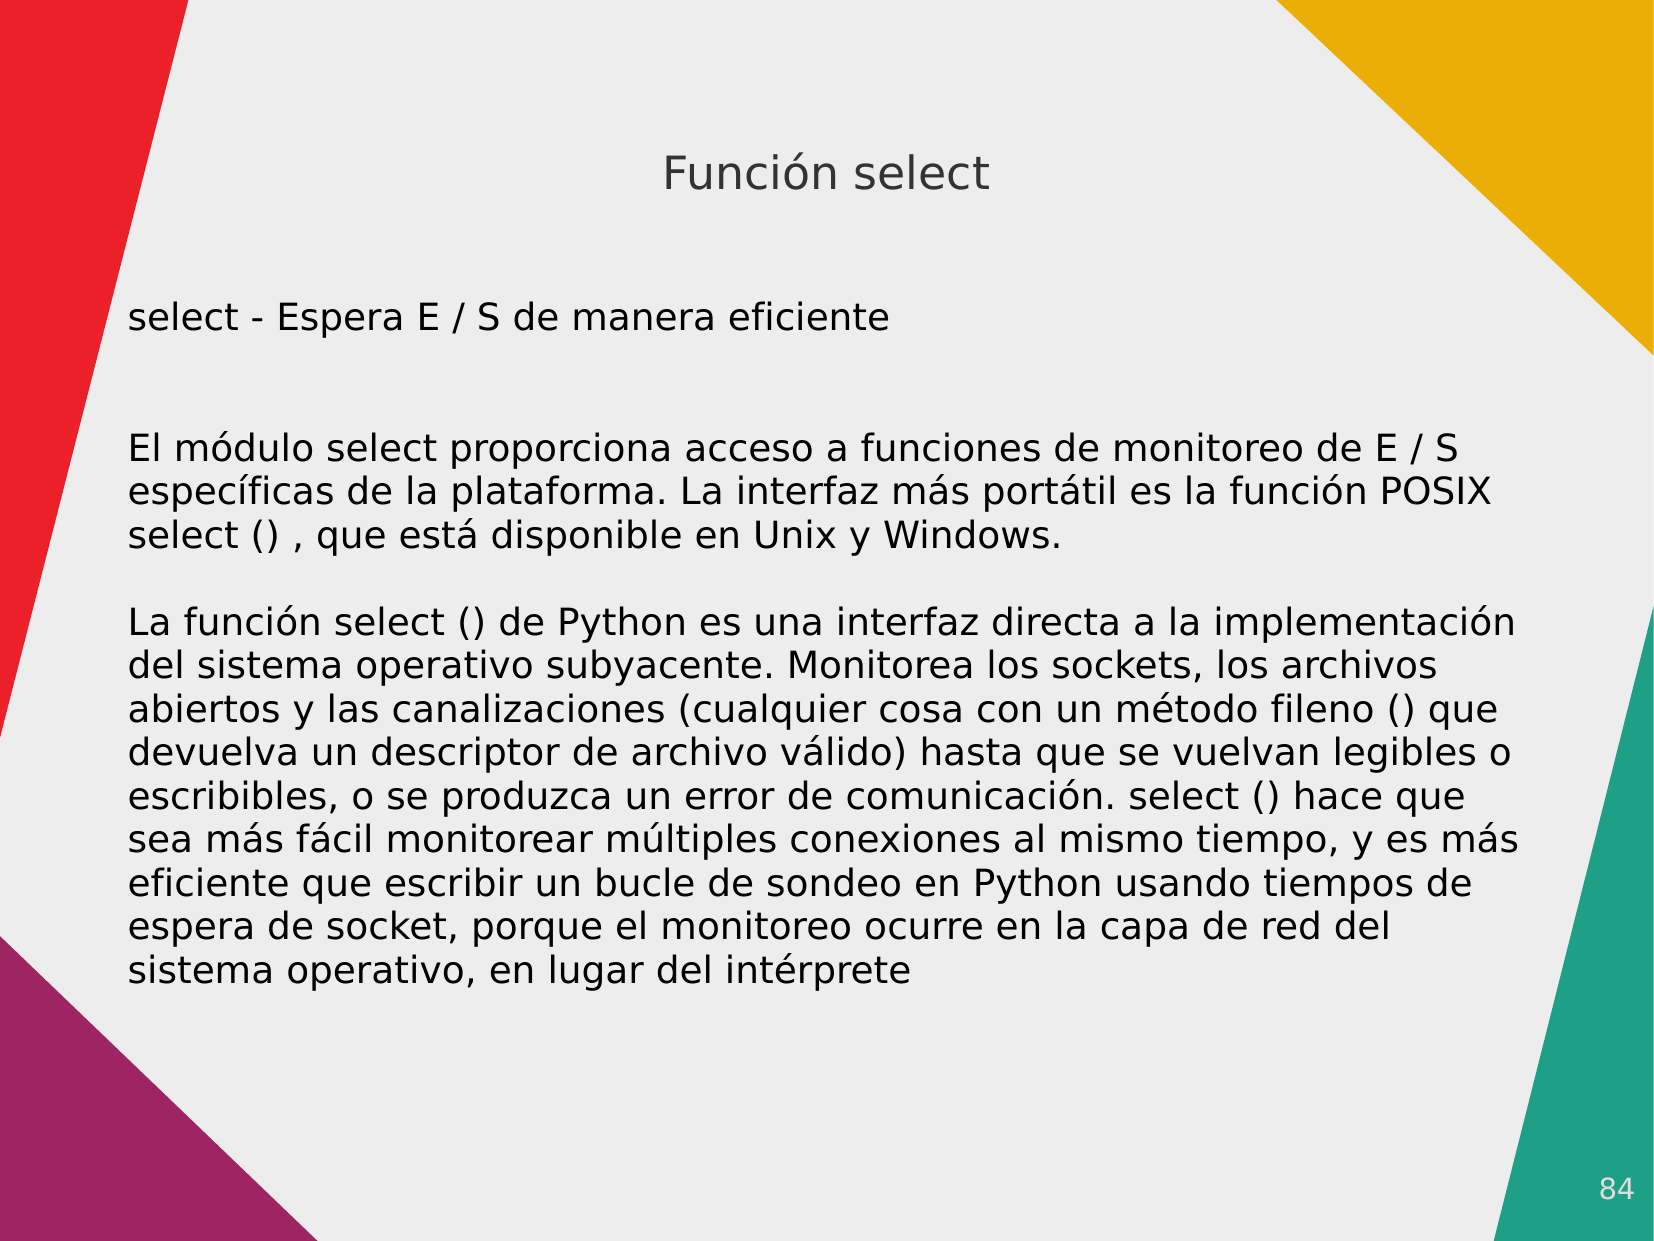

Función select
select - Espera E / S de manera eficiente
El módulo select proporciona acceso a funciones de monitoreo de E / S específicas de la plataforma. La interfaz más portátil es la función POSIX select () , que está disponible en Unix y Windows.
La función select () de Python es una interfaz directa a la implementación del sistema operativo subyacente. Monitorea los sockets, los archivos abiertos y las canalizaciones (cualquier cosa con un método fileno () que devuelva un descriptor de archivo válido) hasta que se vuelvan legibles o escribibles, o se produzca un error de comunicación. select () hace que sea más fácil monitorear múltiples conexiones al mismo tiempo, y es más eficiente que escribir un bucle de sondeo en Python usando tiempos de espera de socket, porque el monitoreo ocurre en la capa de red del sistema operativo, en lugar del intérprete
84